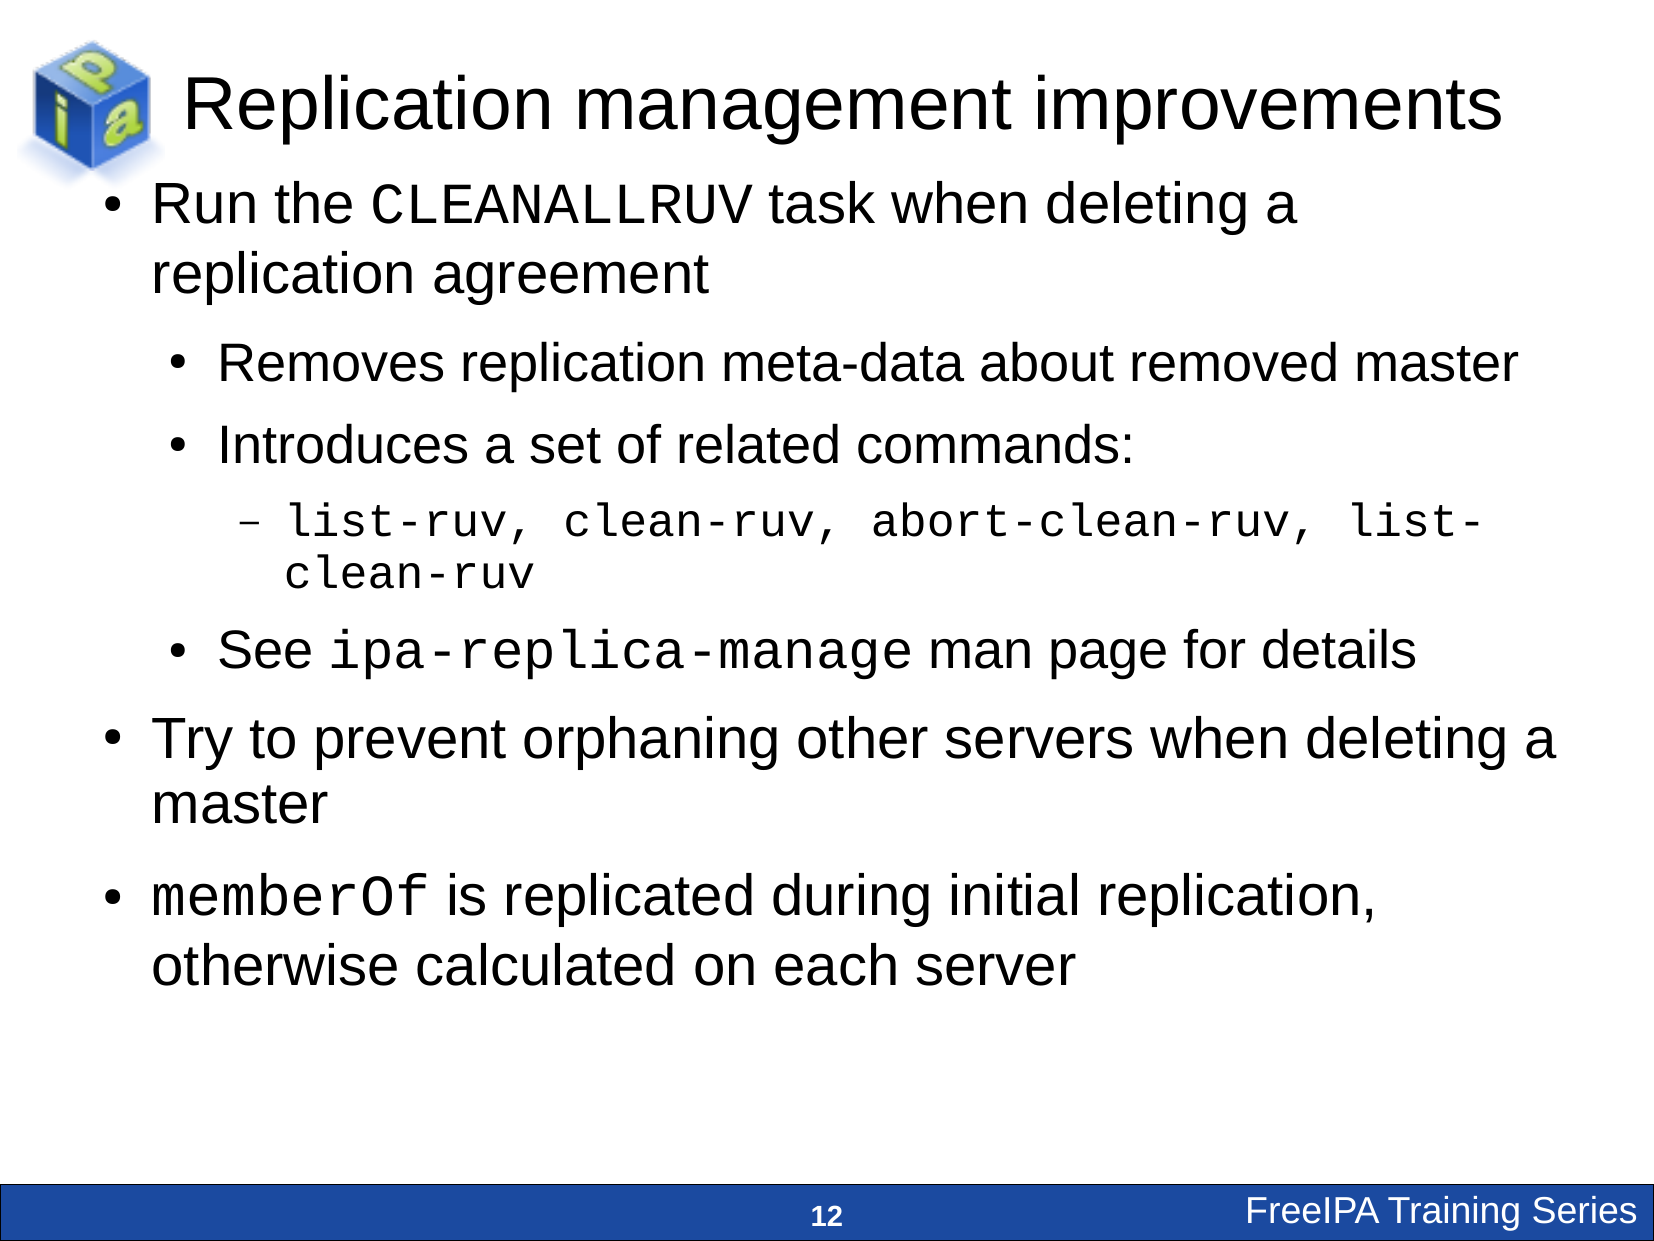

# Replication management improvements
Run the CLEANALLRUV task when deleting a replication agreement
Removes replication meta-data about removed master
Introduces a set of related commands:
list-ruv, clean-ruv, abort-clean-ruv, list-clean-ruv
See ipa-replica-manage man page for details
Try to prevent orphaning other servers when deleting a master
memberOf is replicated during initial replication, otherwise calculated on each server
12